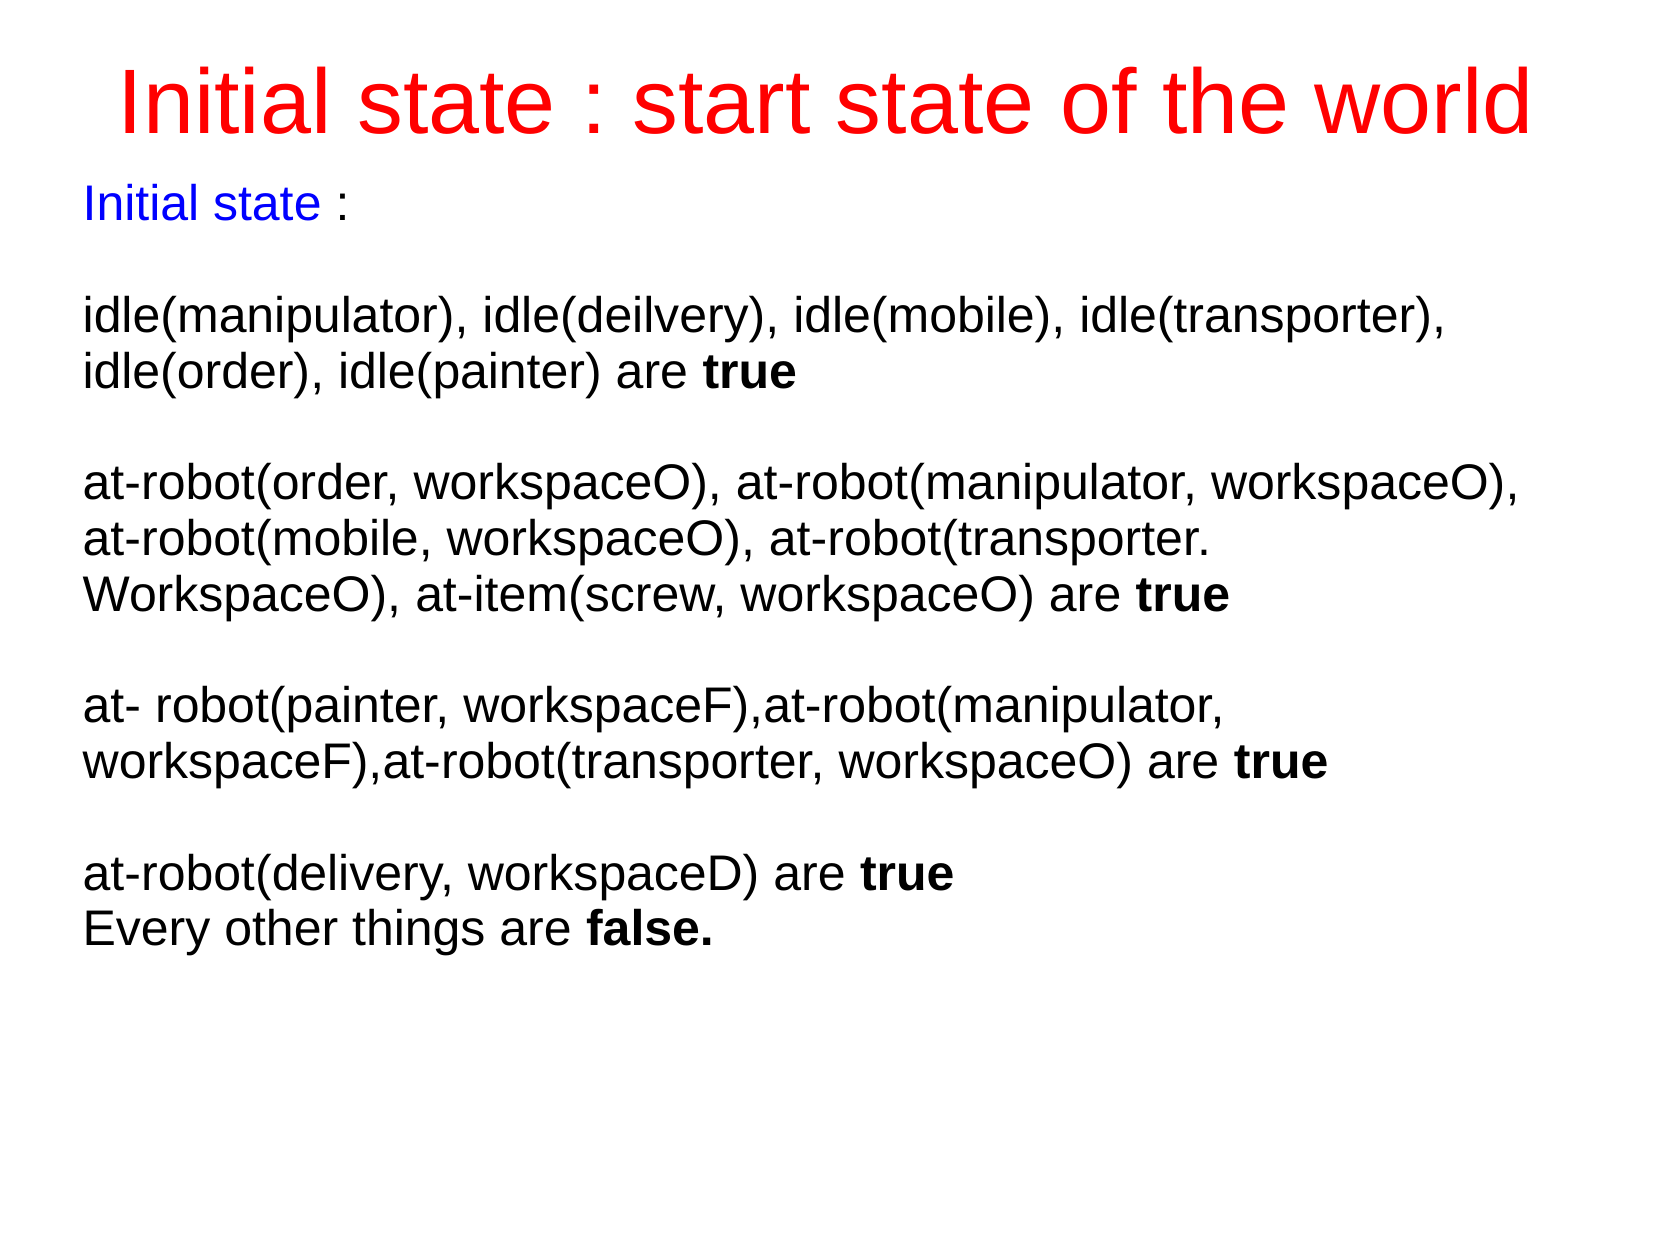

# Initial state : start state of the world
Initial state :
idle(manipulator), idle(deilvery), idle(mobile), idle(transporter), idle(order), idle(painter) are true
at-robot(order, workspaceO), at-robot(manipulator, workspaceO), at-robot(mobile, workspaceO), at-robot(transporter. WorkspaceO), at-item(screw, workspaceO) are true
at- robot(painter, workspaceF),at-robot(manipulator, workspaceF),at-robot(transporter, workspaceO) are true
at-robot(delivery, workspaceD) are true
Every other things are false.